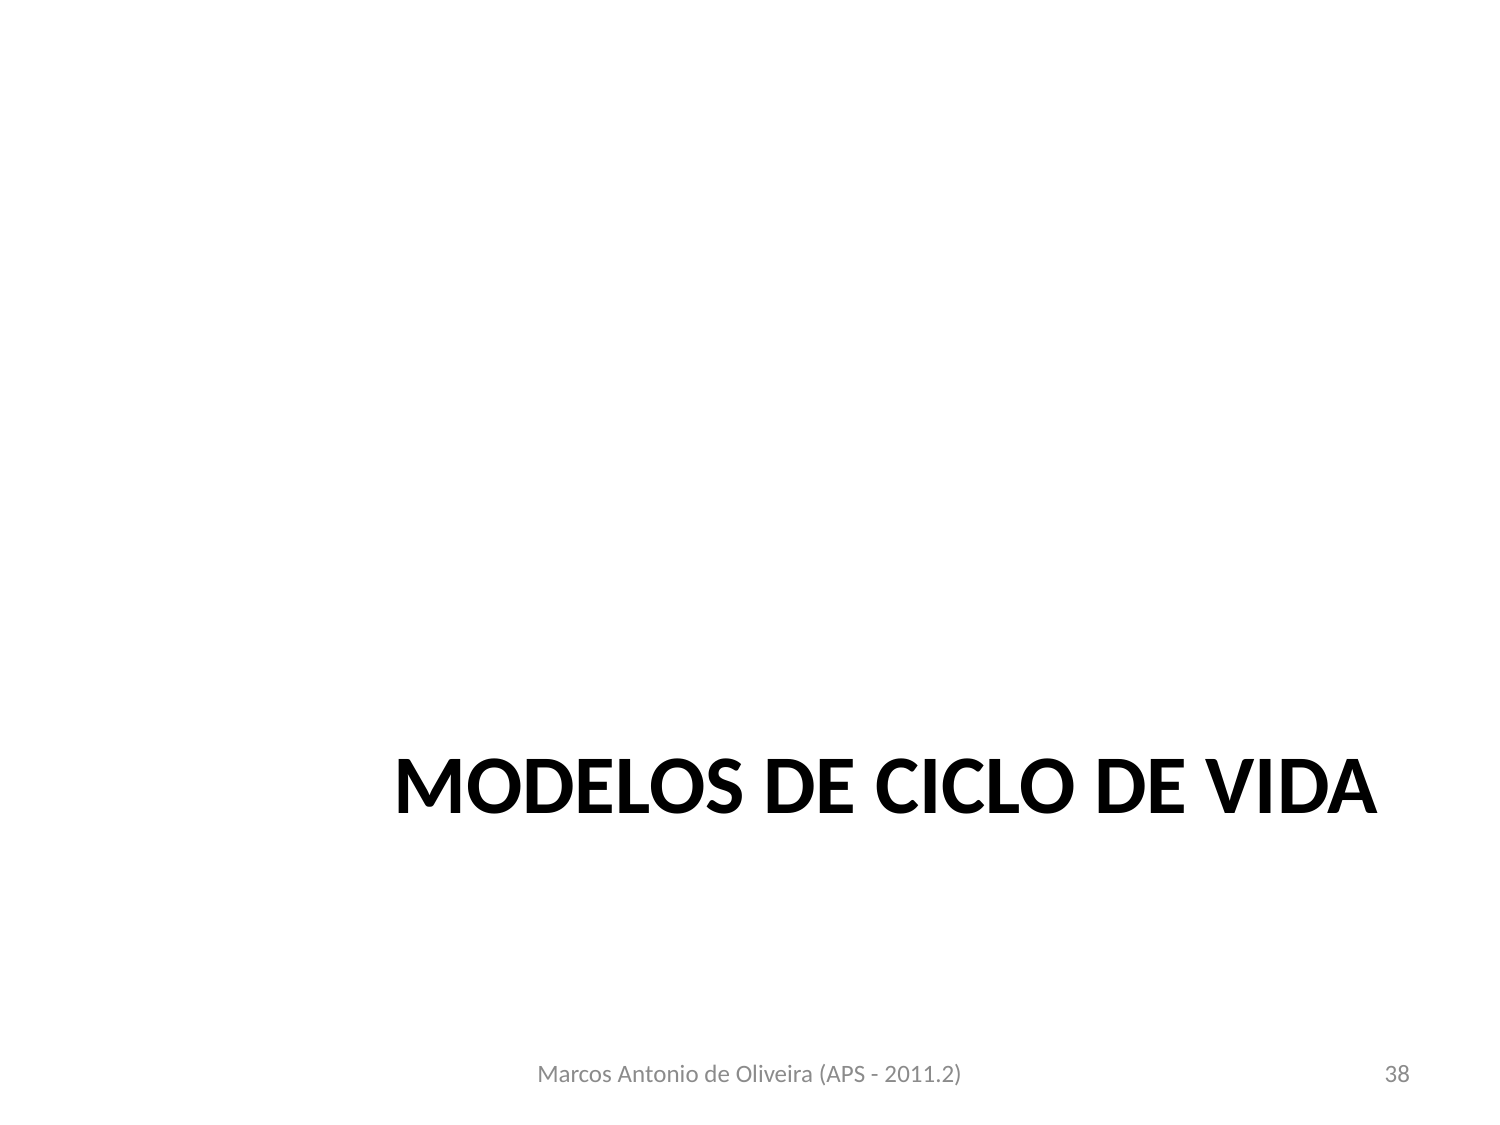

# Modelos de ciclo de vida
Marcos Antonio de Oliveira (APS - 2011.2)